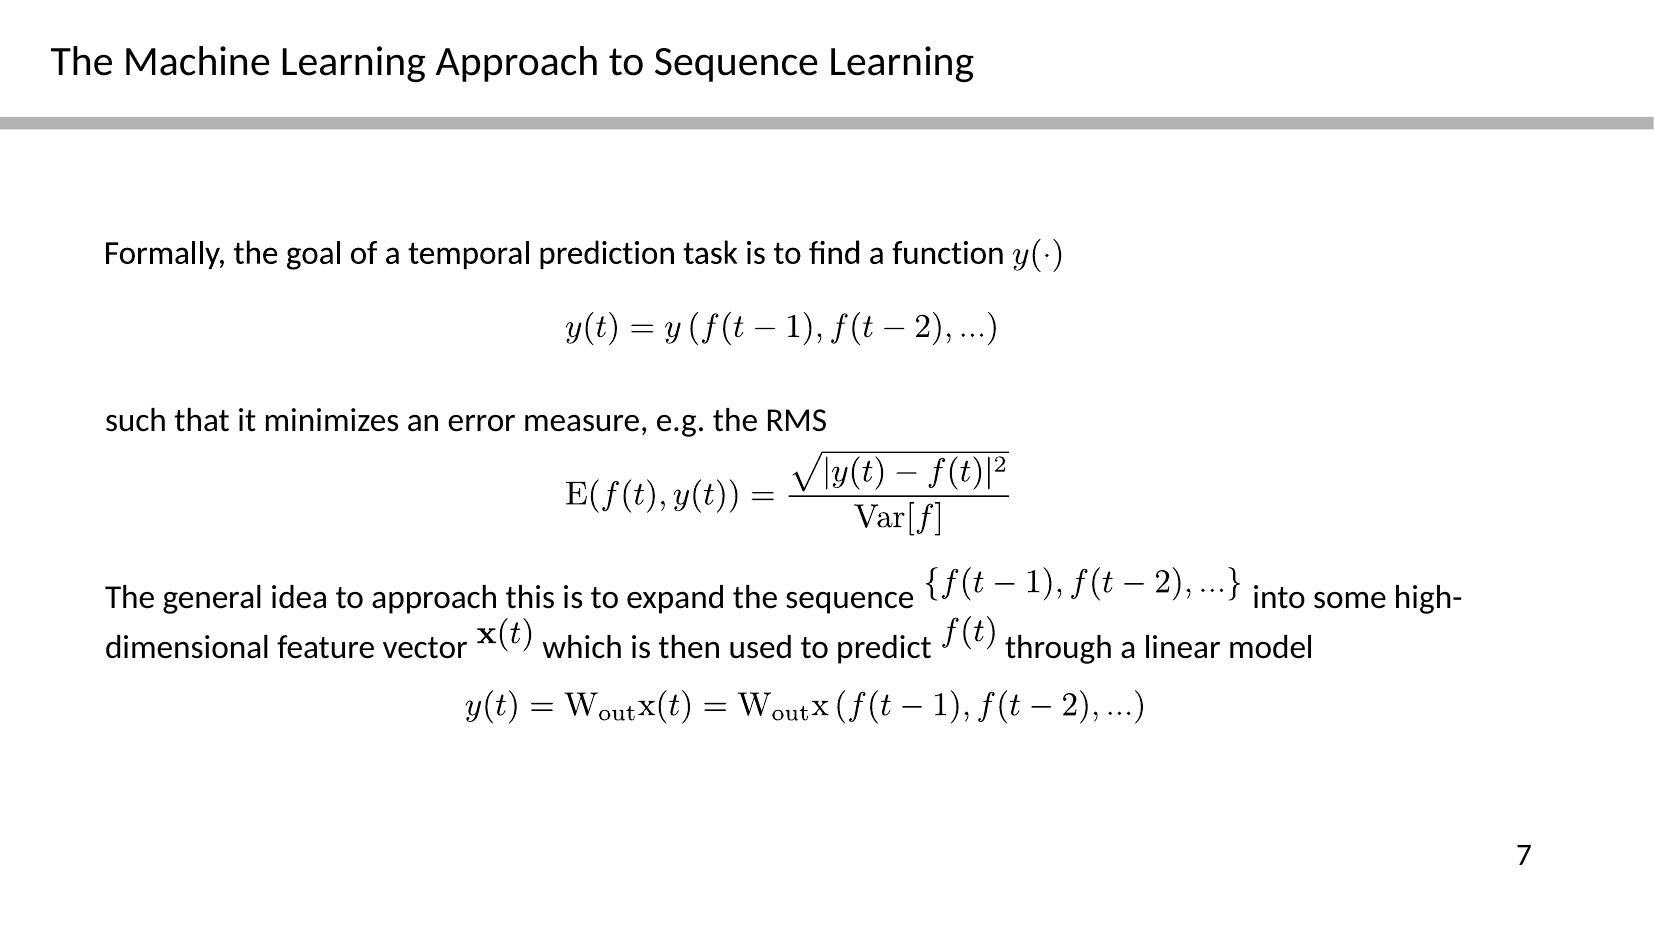

The Machine Learning Approach to Sequence Learning
such that it minimizes an error measure, e.g. the RMS
The general idea to approach this is to expand the sequence					 into some high-dimensional feature vector which is then used to predict 	through a linear model